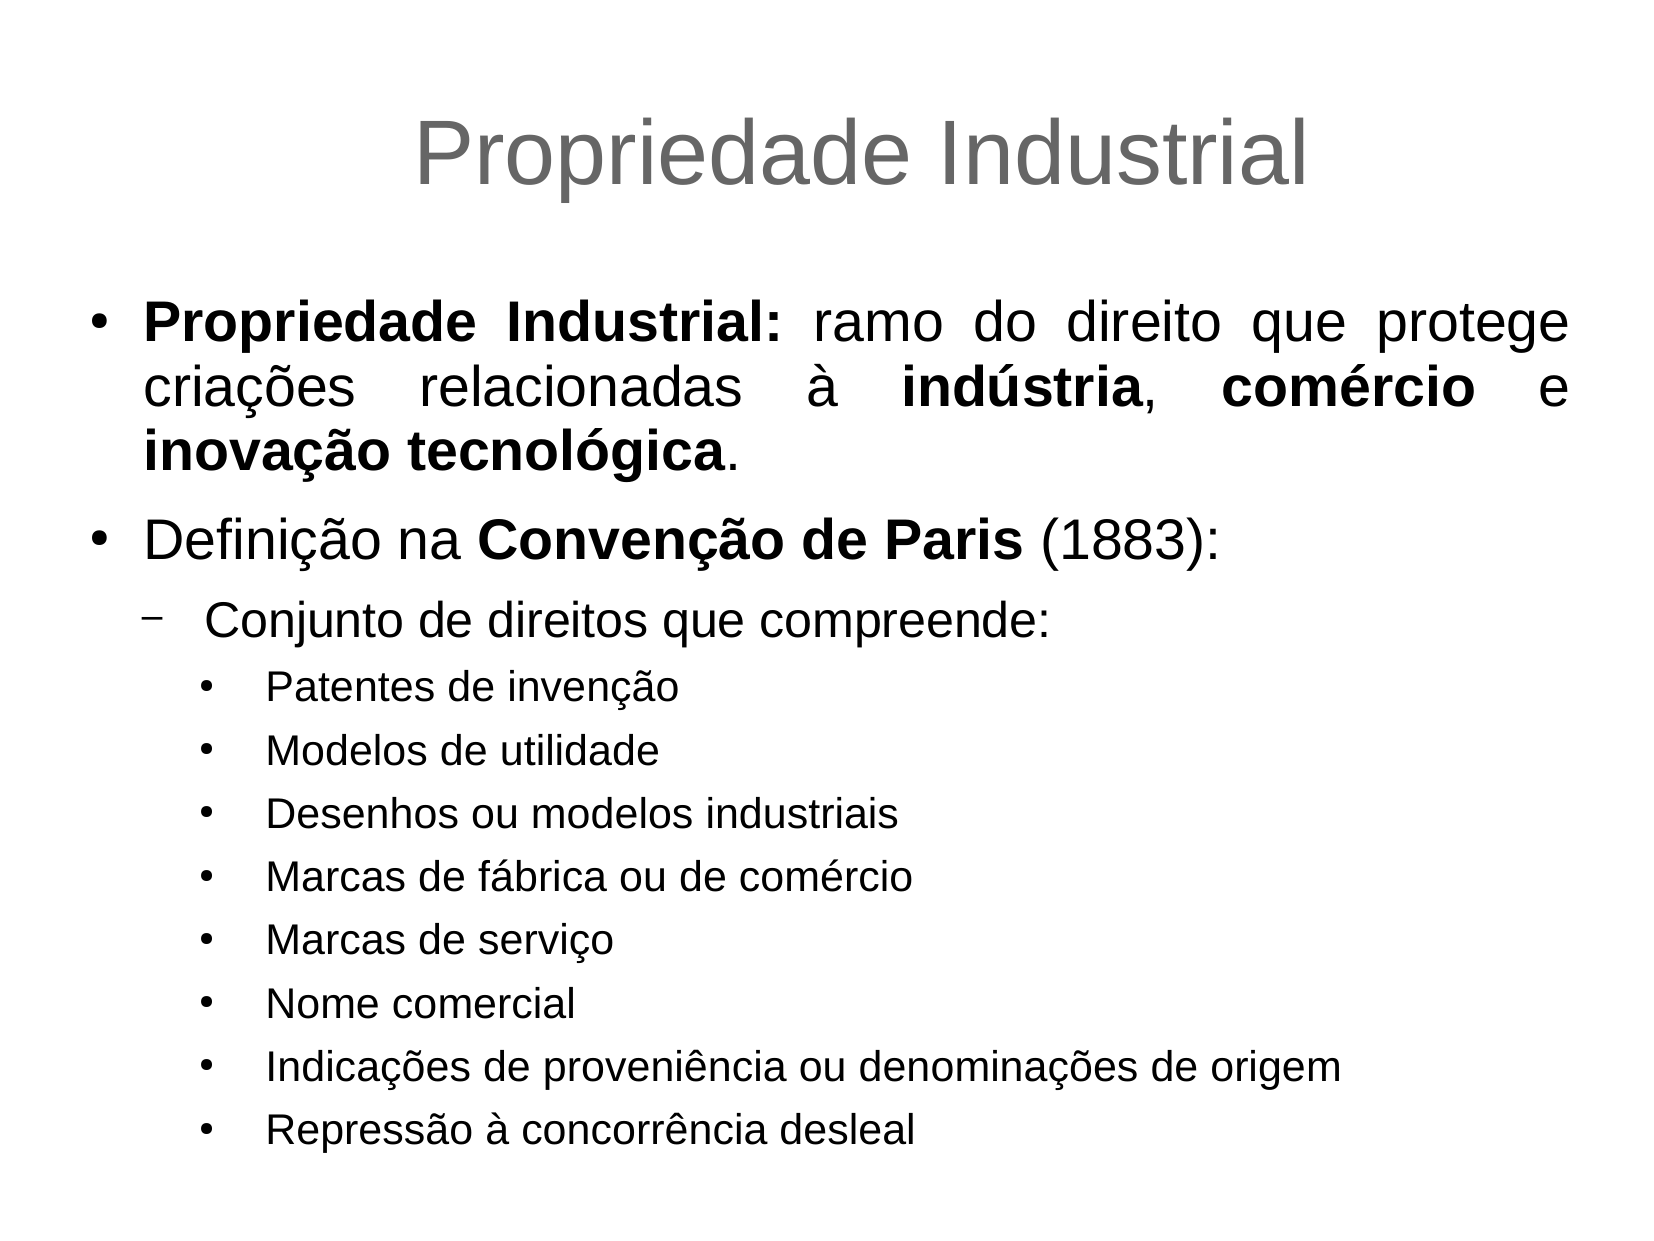

# Propriedade Industrial
Propriedade Industrial: ramo do direito que protege criações relacionadas à indústria, comércio e inovação tecnológica.
Definição na Convenção de Paris (1883):
Conjunto de direitos que compreende:
Patentes de invenção
Modelos de utilidade
Desenhos ou modelos industriais
Marcas de fábrica ou de comércio
Marcas de serviço
Nome comercial
Indicações de proveniência ou denominações de origem
Repressão à concorrência desleal